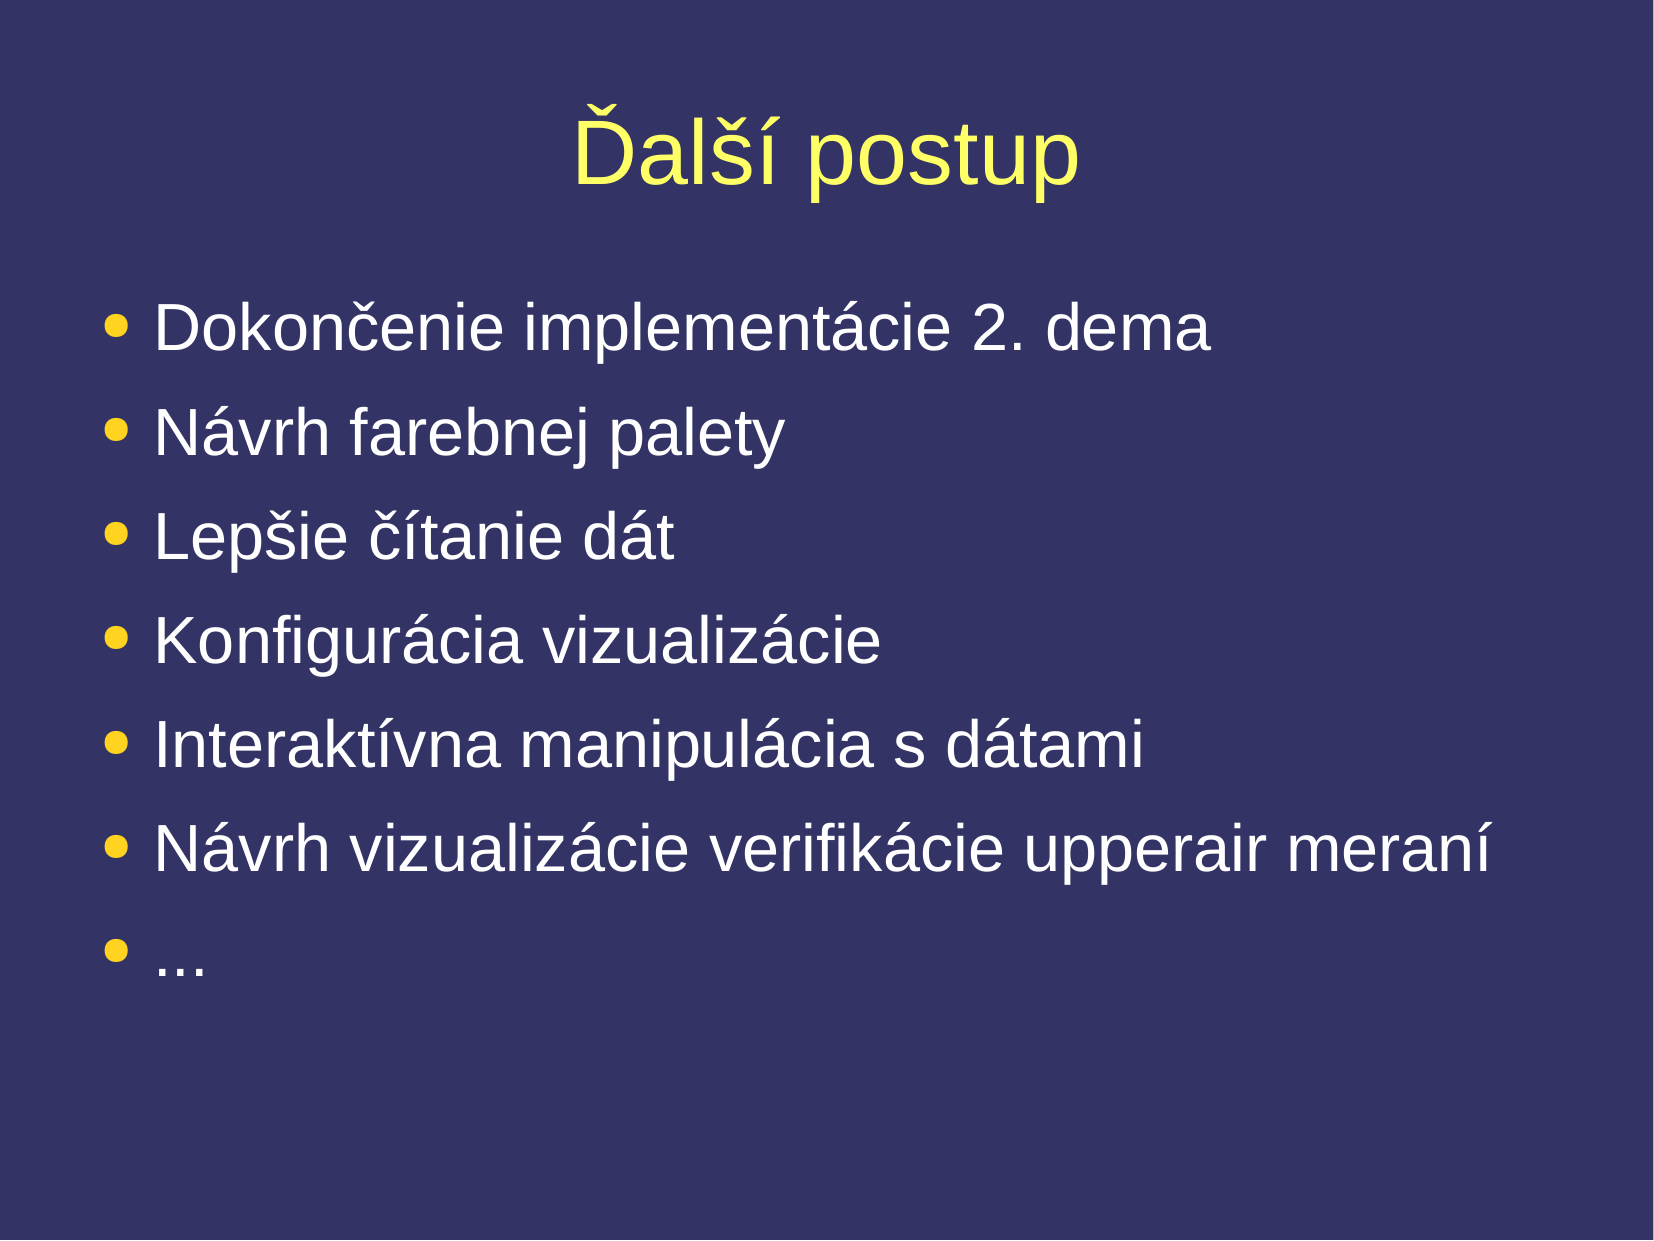

# Ďalší postup
Dokončenie implementácie 2. dema
Návrh farebnej palety
Lepšie čítanie dát
Konfigurácia vizualizácie
Interaktívna manipulácia s dátami
Návrh vizualizácie verifikácie upperair meraní
...